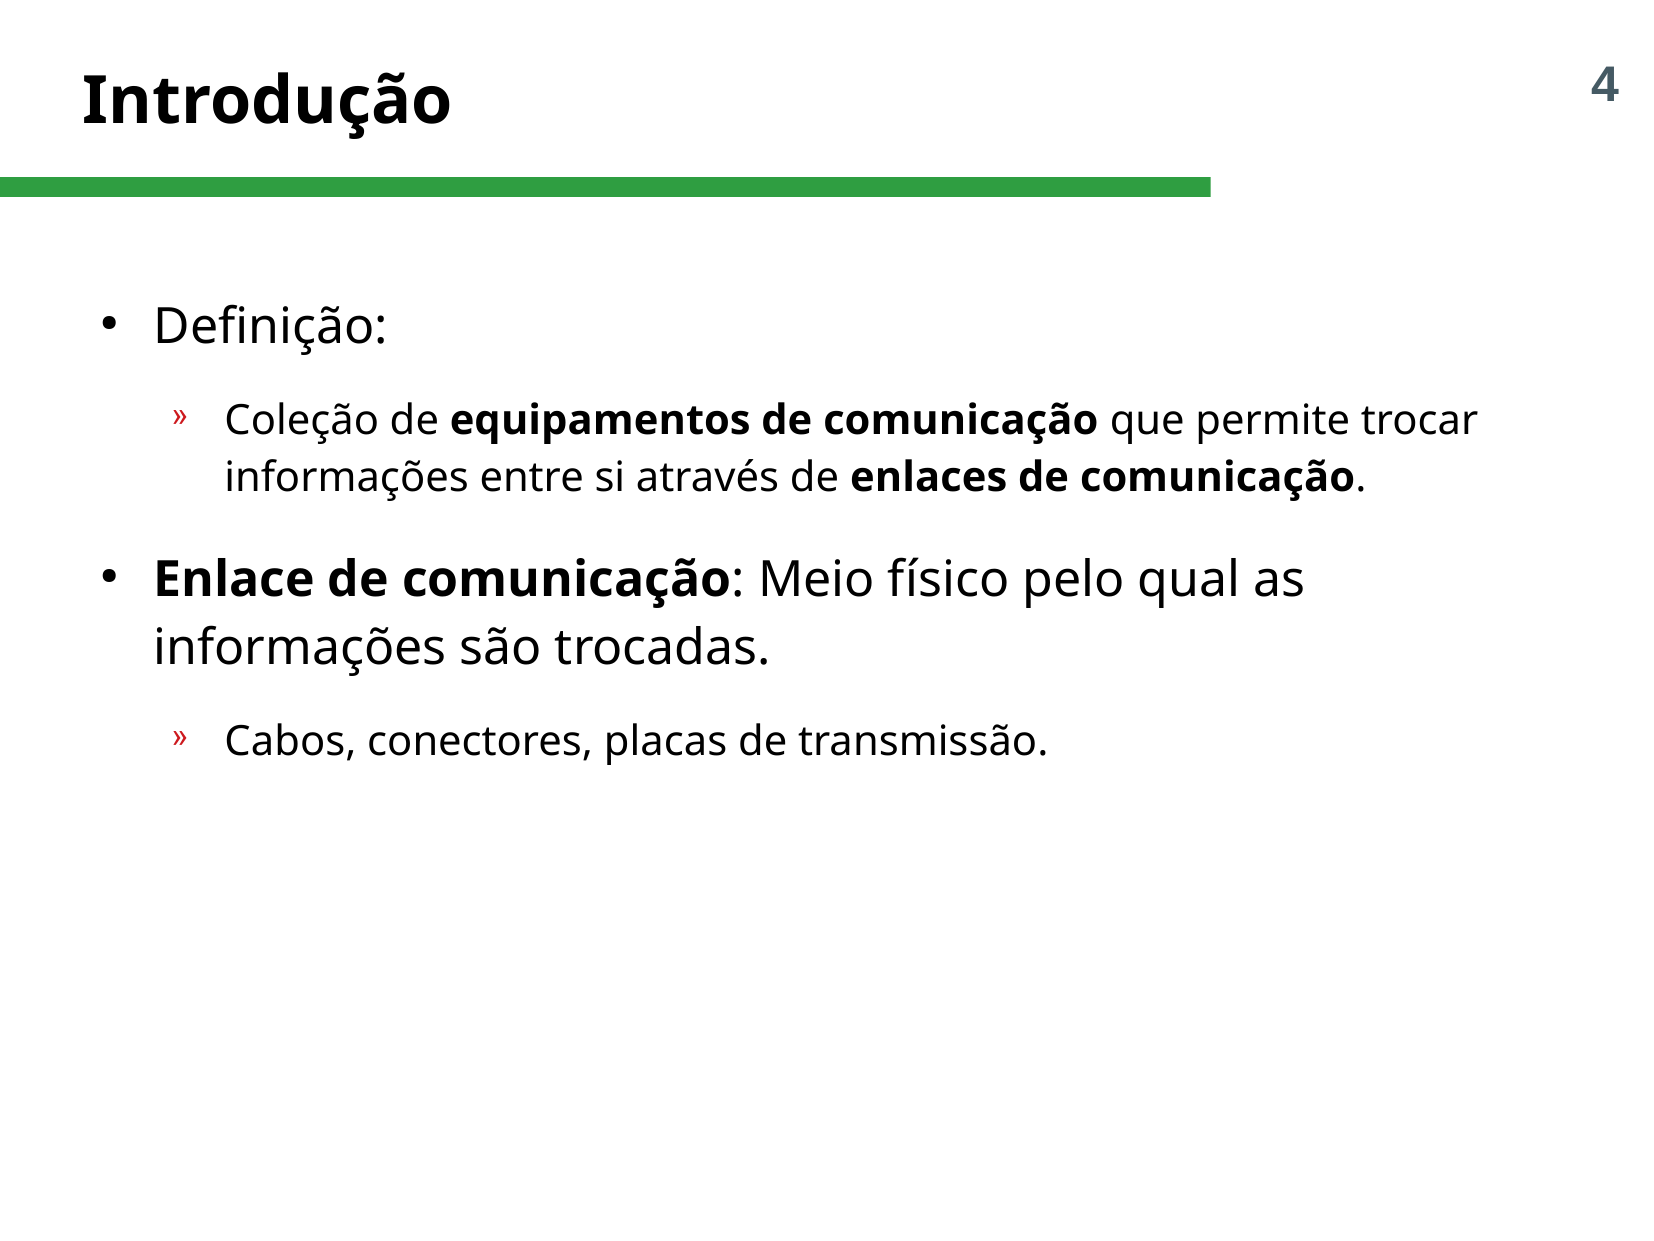

Introdução
# Definição:
Coleção de equipamentos de comunicação que permite trocar informações entre si através de enlaces de comunicação.
Enlace de comunicação: Meio físico pelo qual as informações são trocadas.
Cabos, conectores, placas de transmissão.